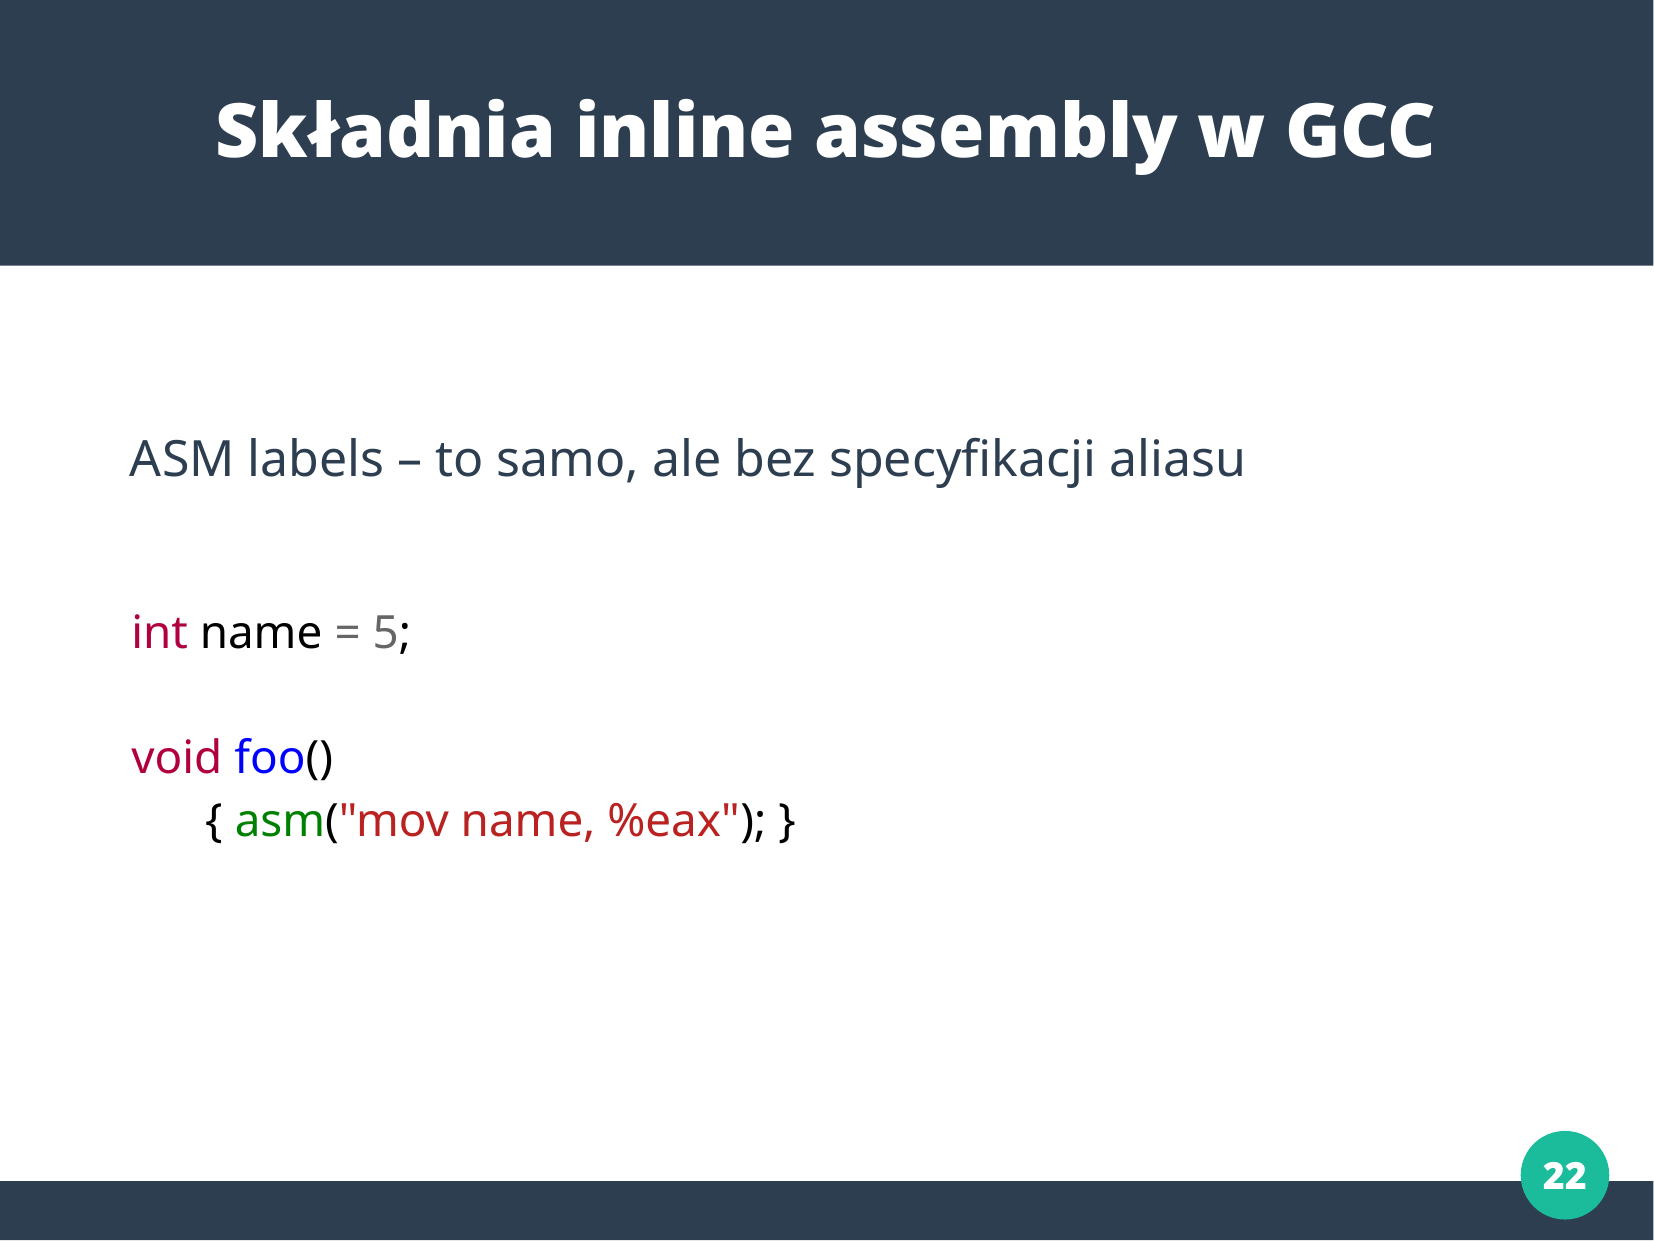

# Składnia inline assembly w GCC
ASM labels – to samo, ale bez specyfikacji aliasu
int name = 5;
void foo()
	{ asm("mov name, %eax"); }
22